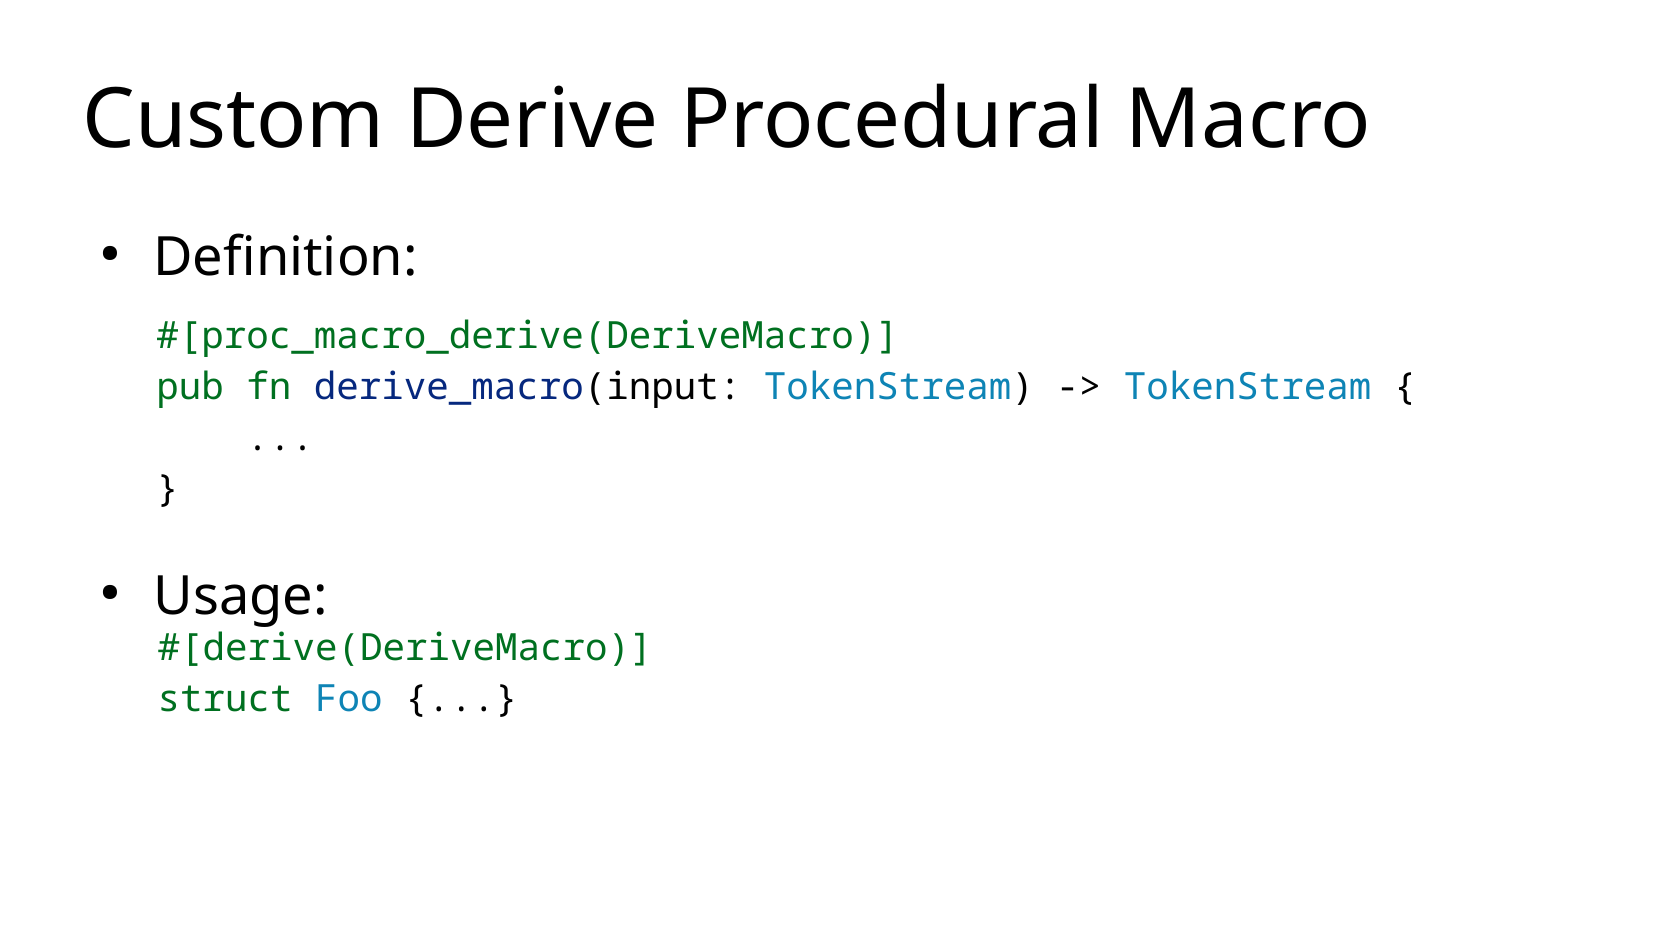

# Custom Derive Procedural Macro
Definition:
Usage:
#[proc_macro_derive(DeriveMacro)]
pub fn derive_macro(input: TokenStream) -> TokenStream {
 ...
}
#[derive(DeriveMacro)]
struct Foo {...}